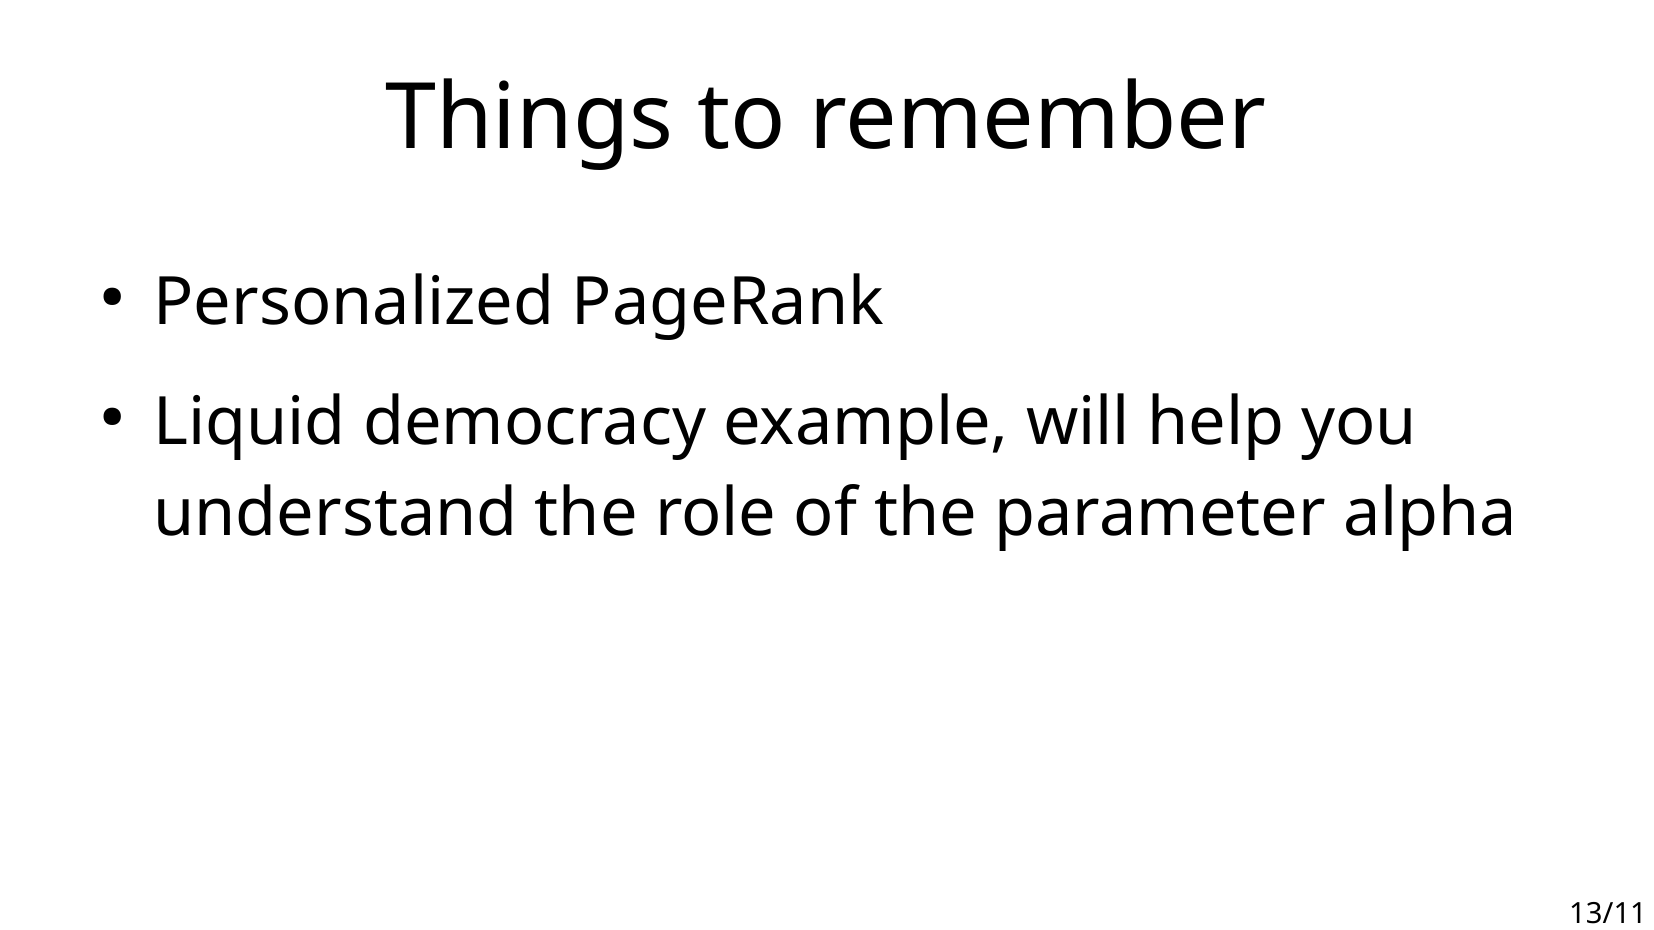

# Things to remember
Personalized PageRank
Liquid democracy example, will help you understand the role of the parameter alpha
13